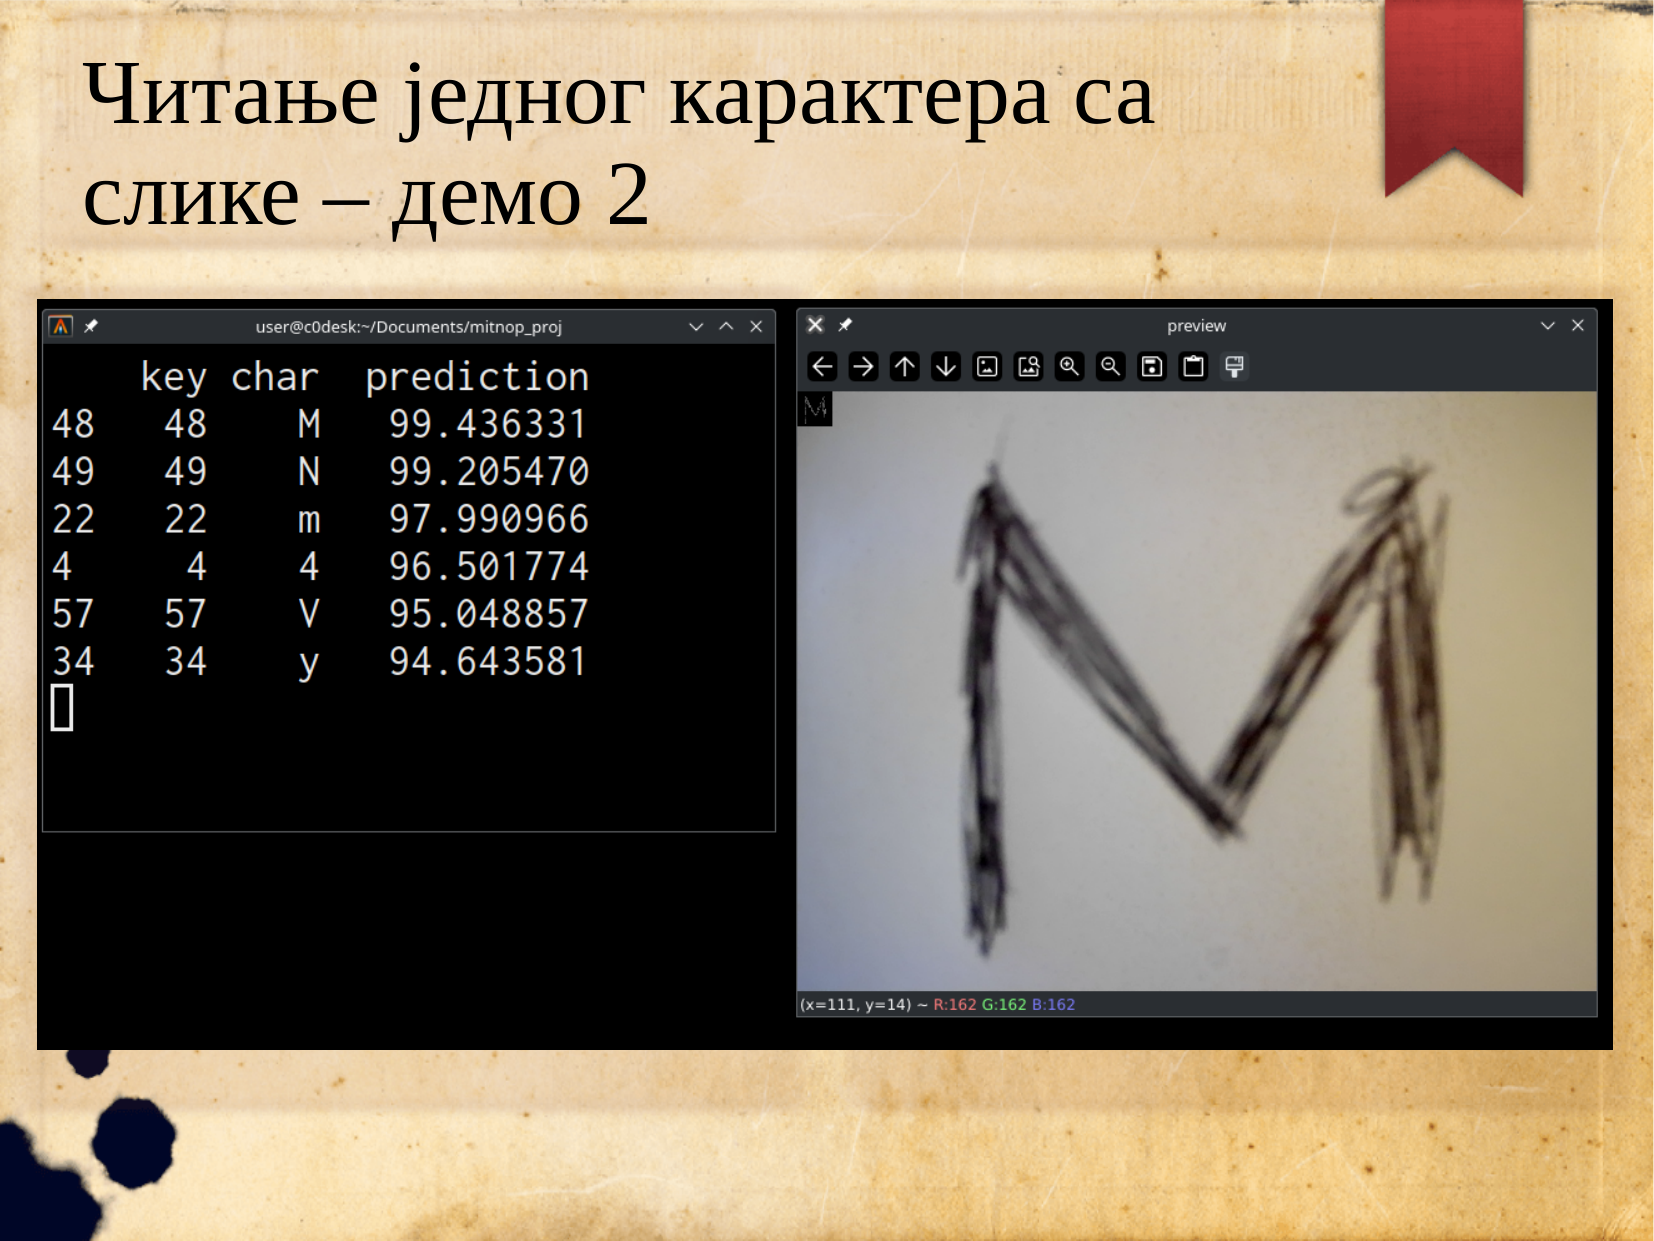

# Читање једног карактера са слике – демо 2